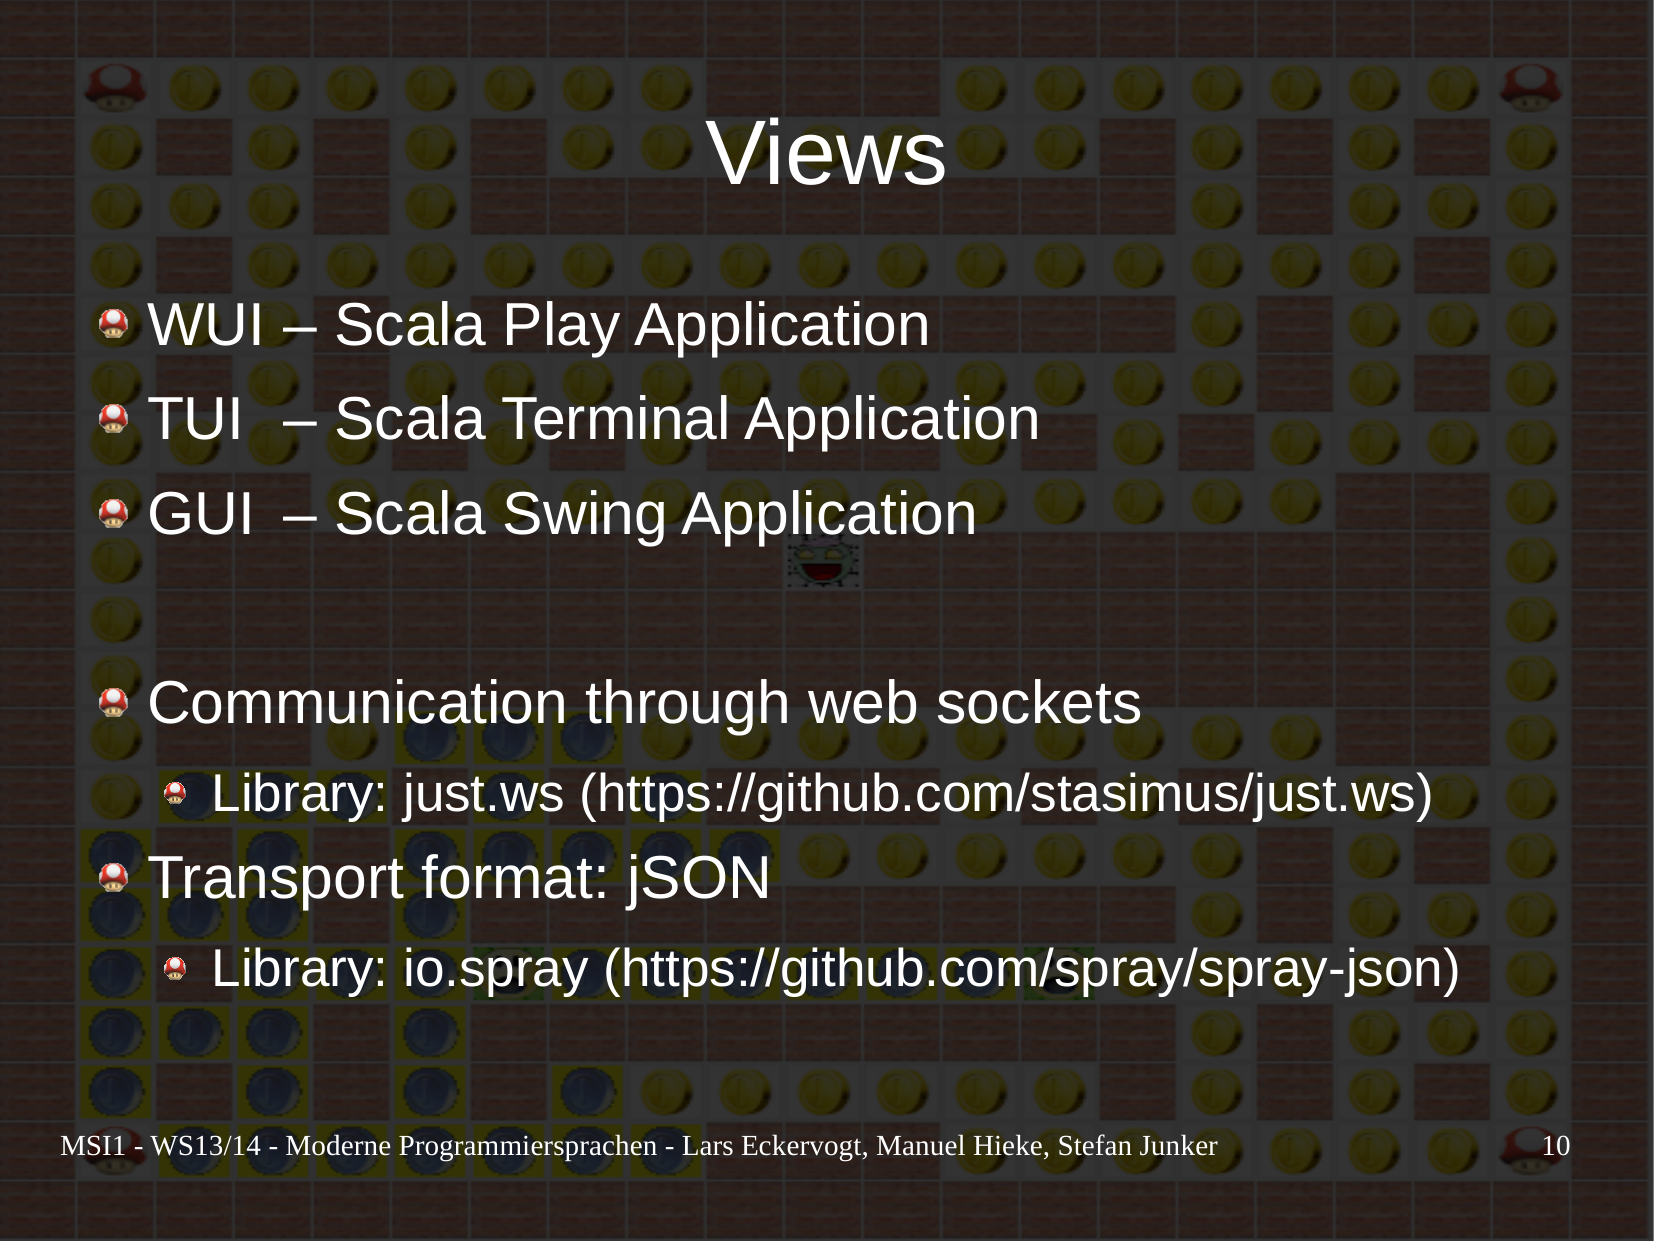

# Views
WUI		– Scala Play Application
TUI 	– Scala Terminal Application
GUI 	– Scala Swing Application
Communication through web sockets
Library: just.ws (https://github.com/stasimus/just.ws)
Transport format: jSON
Library: io.spray (https://github.com/spray/spray-json)
MSI1 - WS13/14 - Moderne Programmiersprachen - Lars Eckervogt, Manuel Hieke, Stefan Junker
10